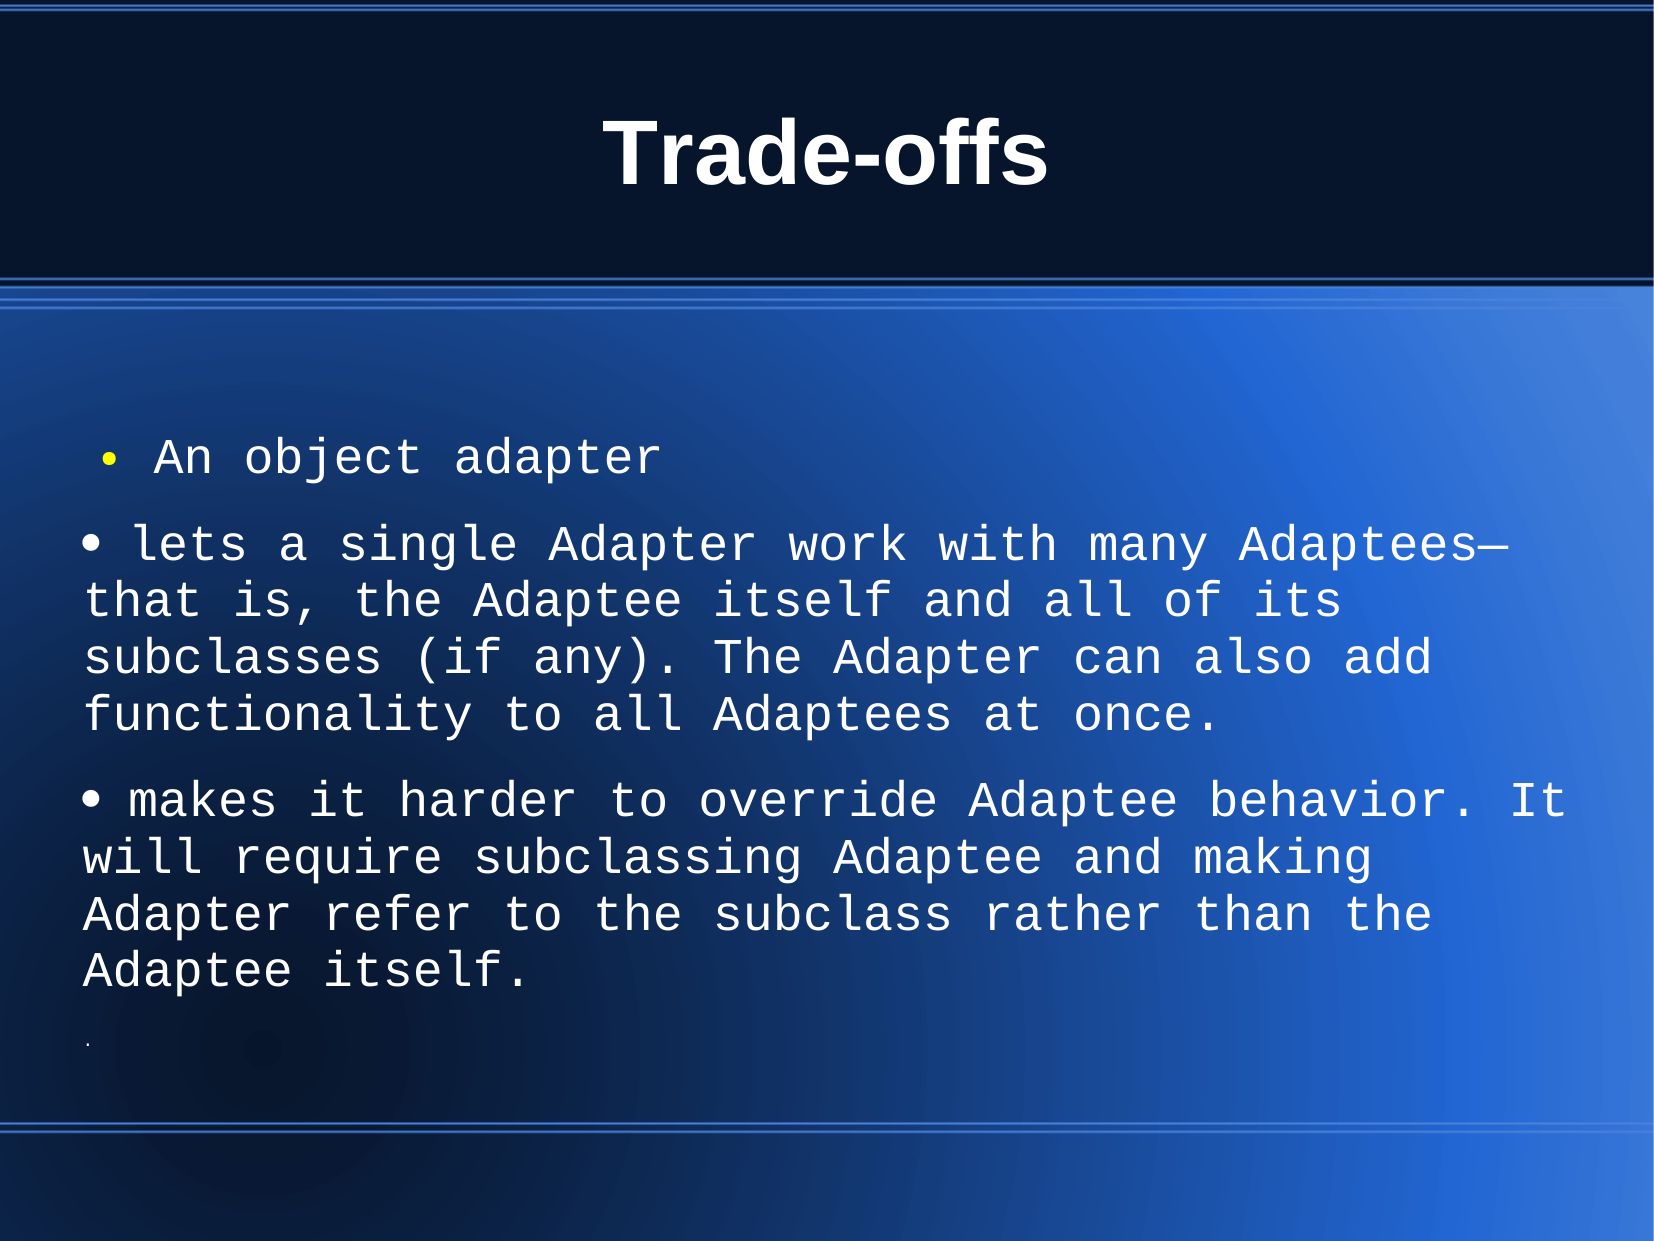

# Trade-offs
An object adapter
· lets a single Adapter work with many Adaptees—that is, the Adaptee itself and all of its subclasses (if any). The Adapter can also add functionality to all Adaptees at once.
· makes it harder to override Adaptee behavior. It will require subclassing Adaptee and making Adapter refer to the subclass rather than the Adaptee itself.
.